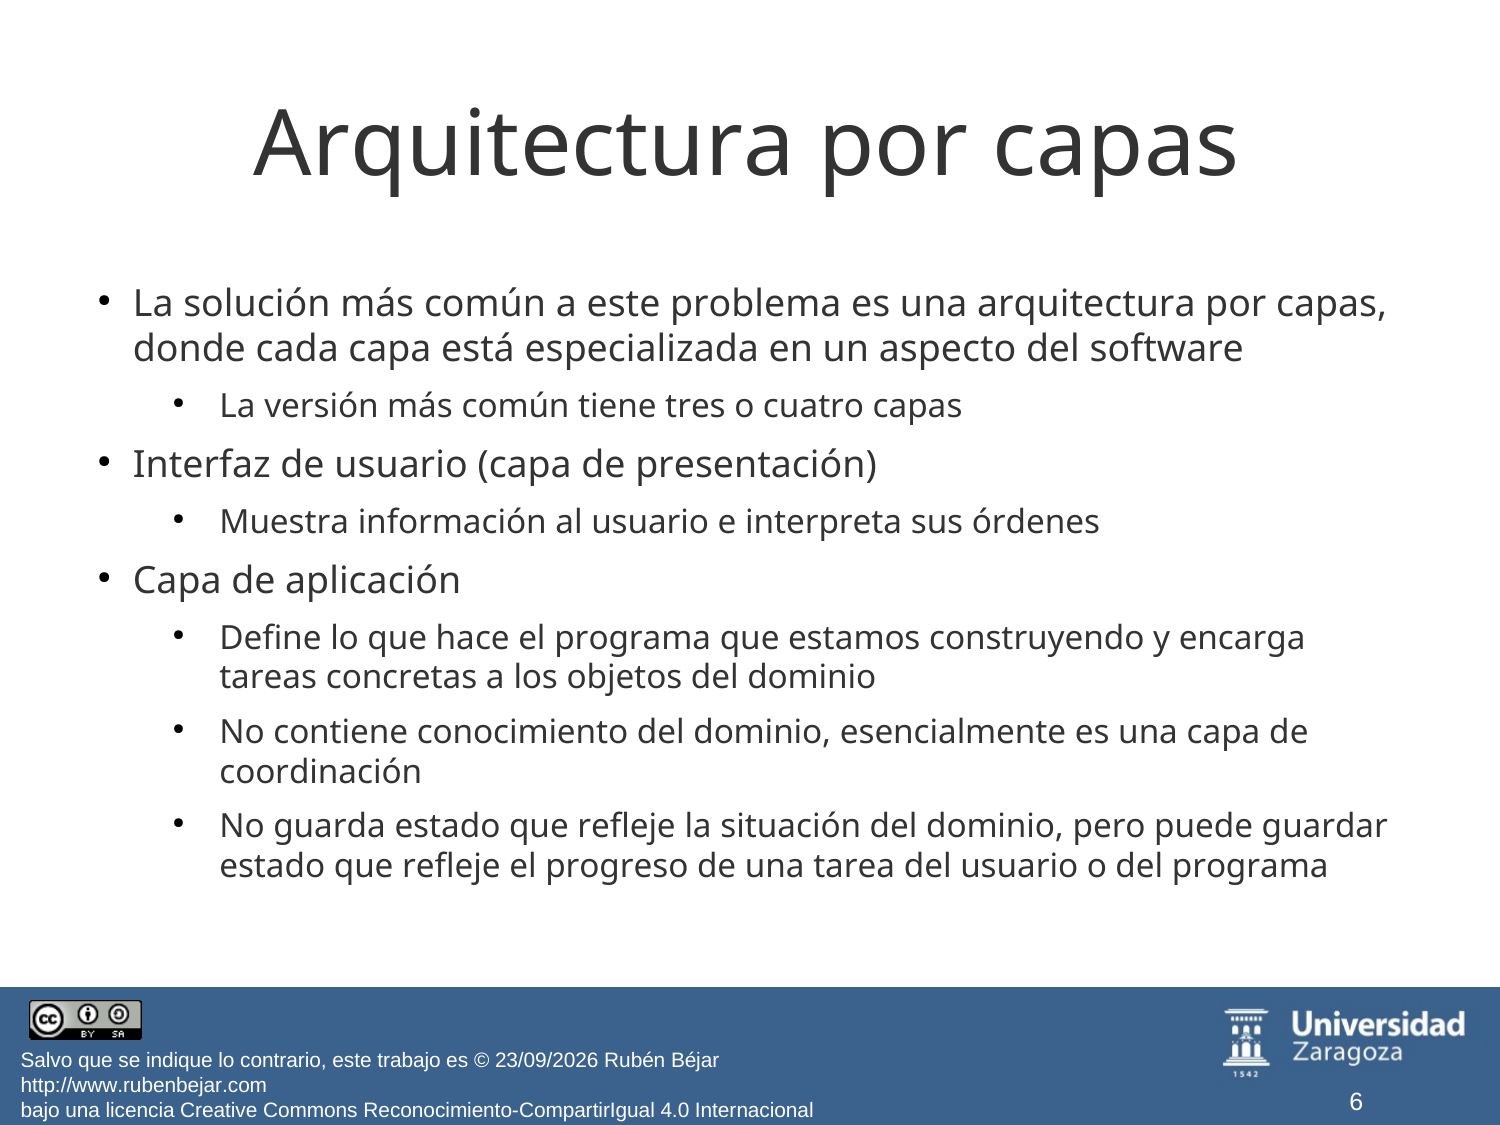

# Arquitectura por capas
La solución más común a este problema es una arquitectura por capas, donde cada capa está especializada en un aspecto del software
La versión más común tiene tres o cuatro capas
Interfaz de usuario (capa de presentación)
Muestra información al usuario e interpreta sus órdenes
Capa de aplicación
Define lo que hace el programa que estamos construyendo y encarga tareas concretas a los objetos del dominio
No contiene conocimiento del dominio, esencialmente es una capa de coordinación
No guarda estado que refleje la situación del dominio, pero puede guardar estado que refleje el progreso de una tarea del usuario o del programa